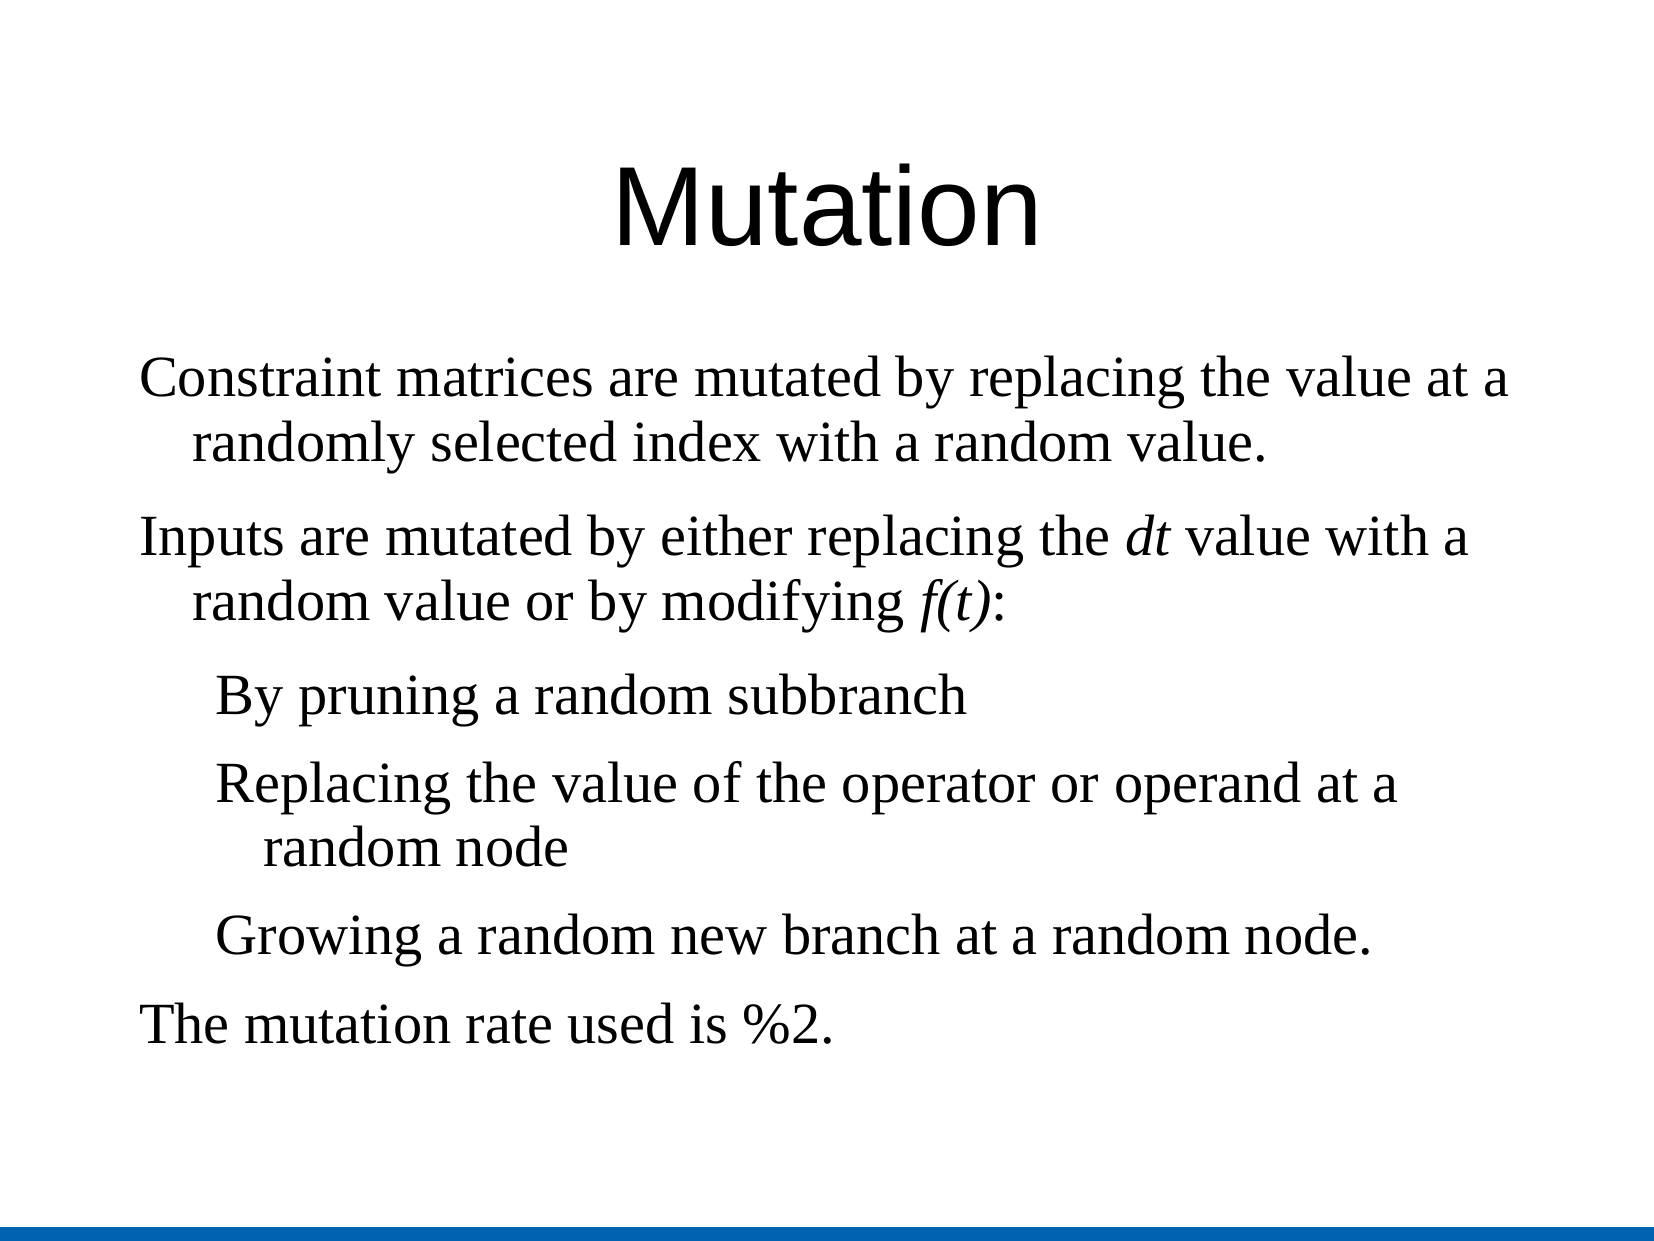

# Mutation
Constraint matrices are mutated by replacing the value at a randomly selected index with a random value.
Inputs are mutated by either replacing the dt value with a random value or by modifying f(t):
By pruning a random subbranch
Replacing the value of the operator or operand at a random node
Growing a random new branch at a random node.
The mutation rate used is %2.